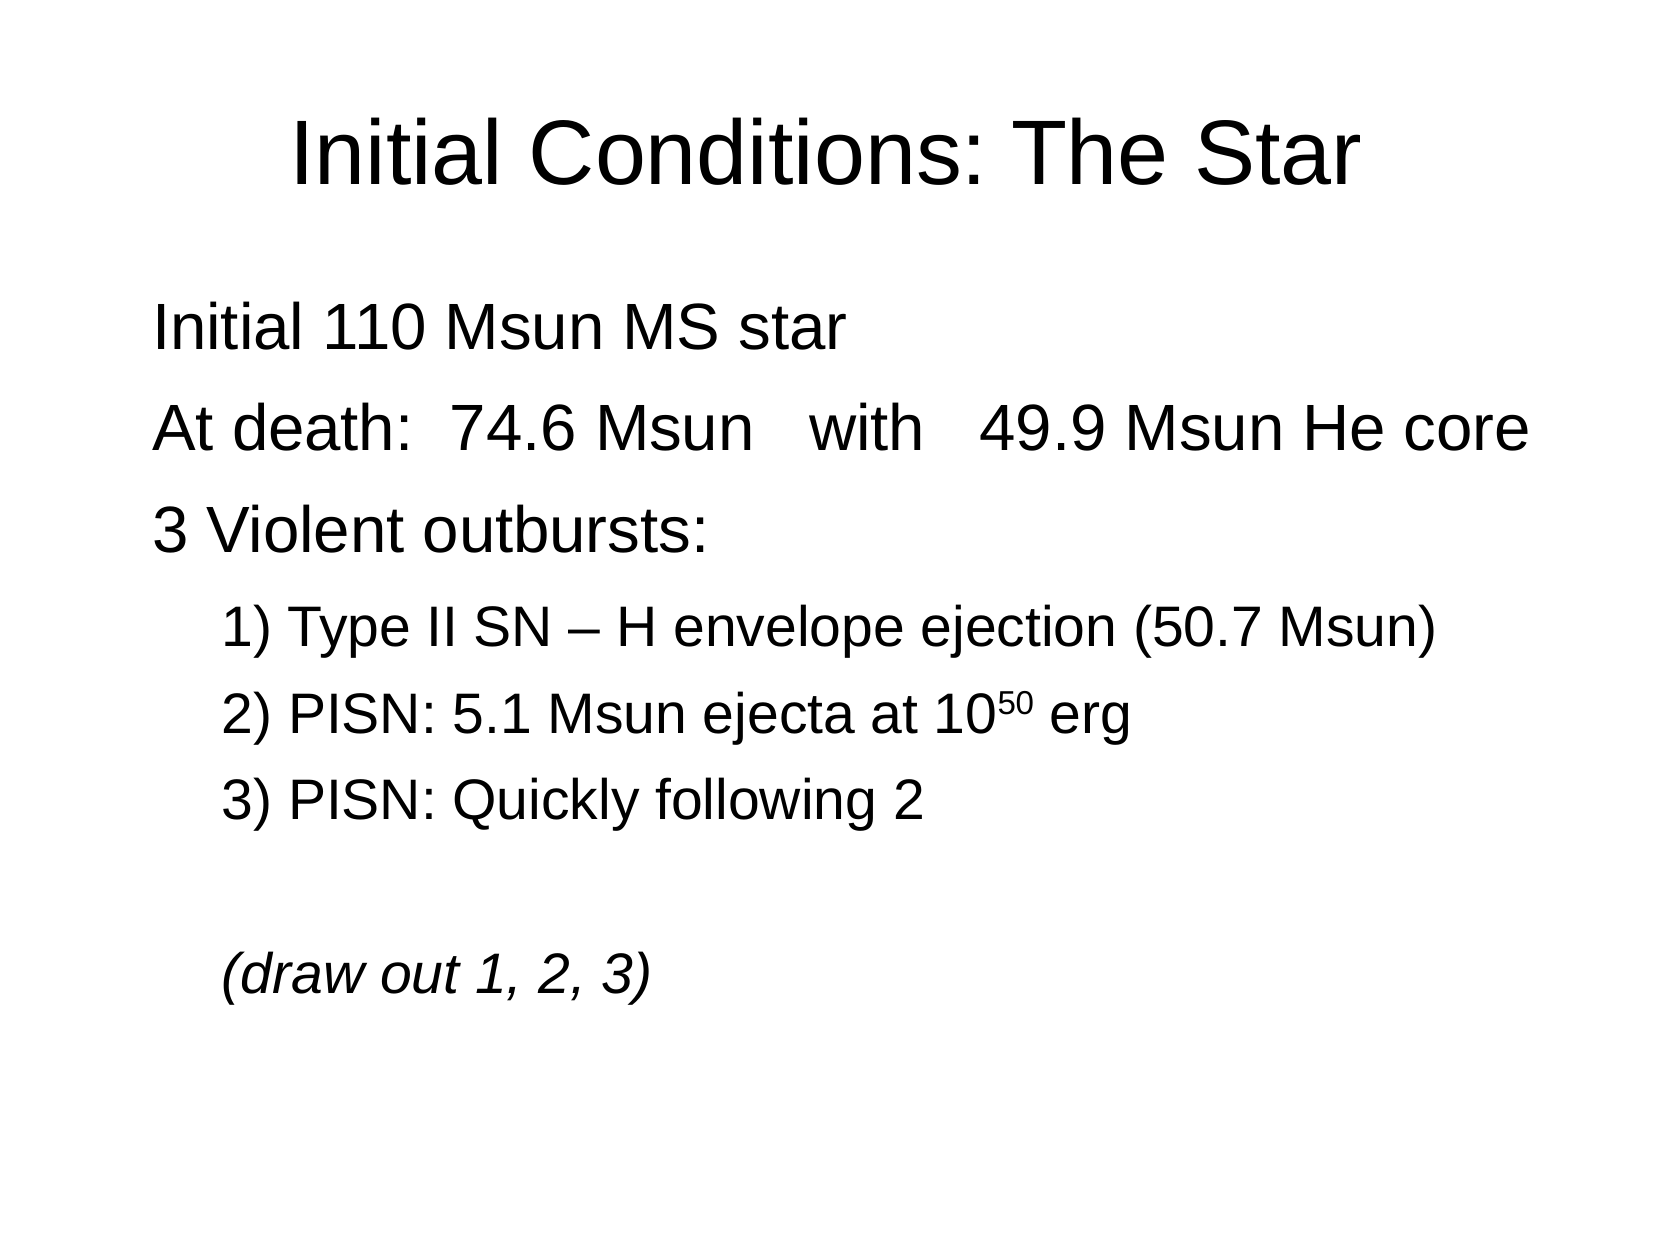

# Initial Conditions: The Star
Initial 110 Msun MS star
At death: 74.6 Msun with 49.9 Msun He core
3 Violent outbursts:
1) Type II SN – H envelope ejection (50.7 Msun)
2) PISN: 5.1 Msun ejecta at 1050 erg
3) PISN: Quickly following 2
(draw out 1, 2, 3)